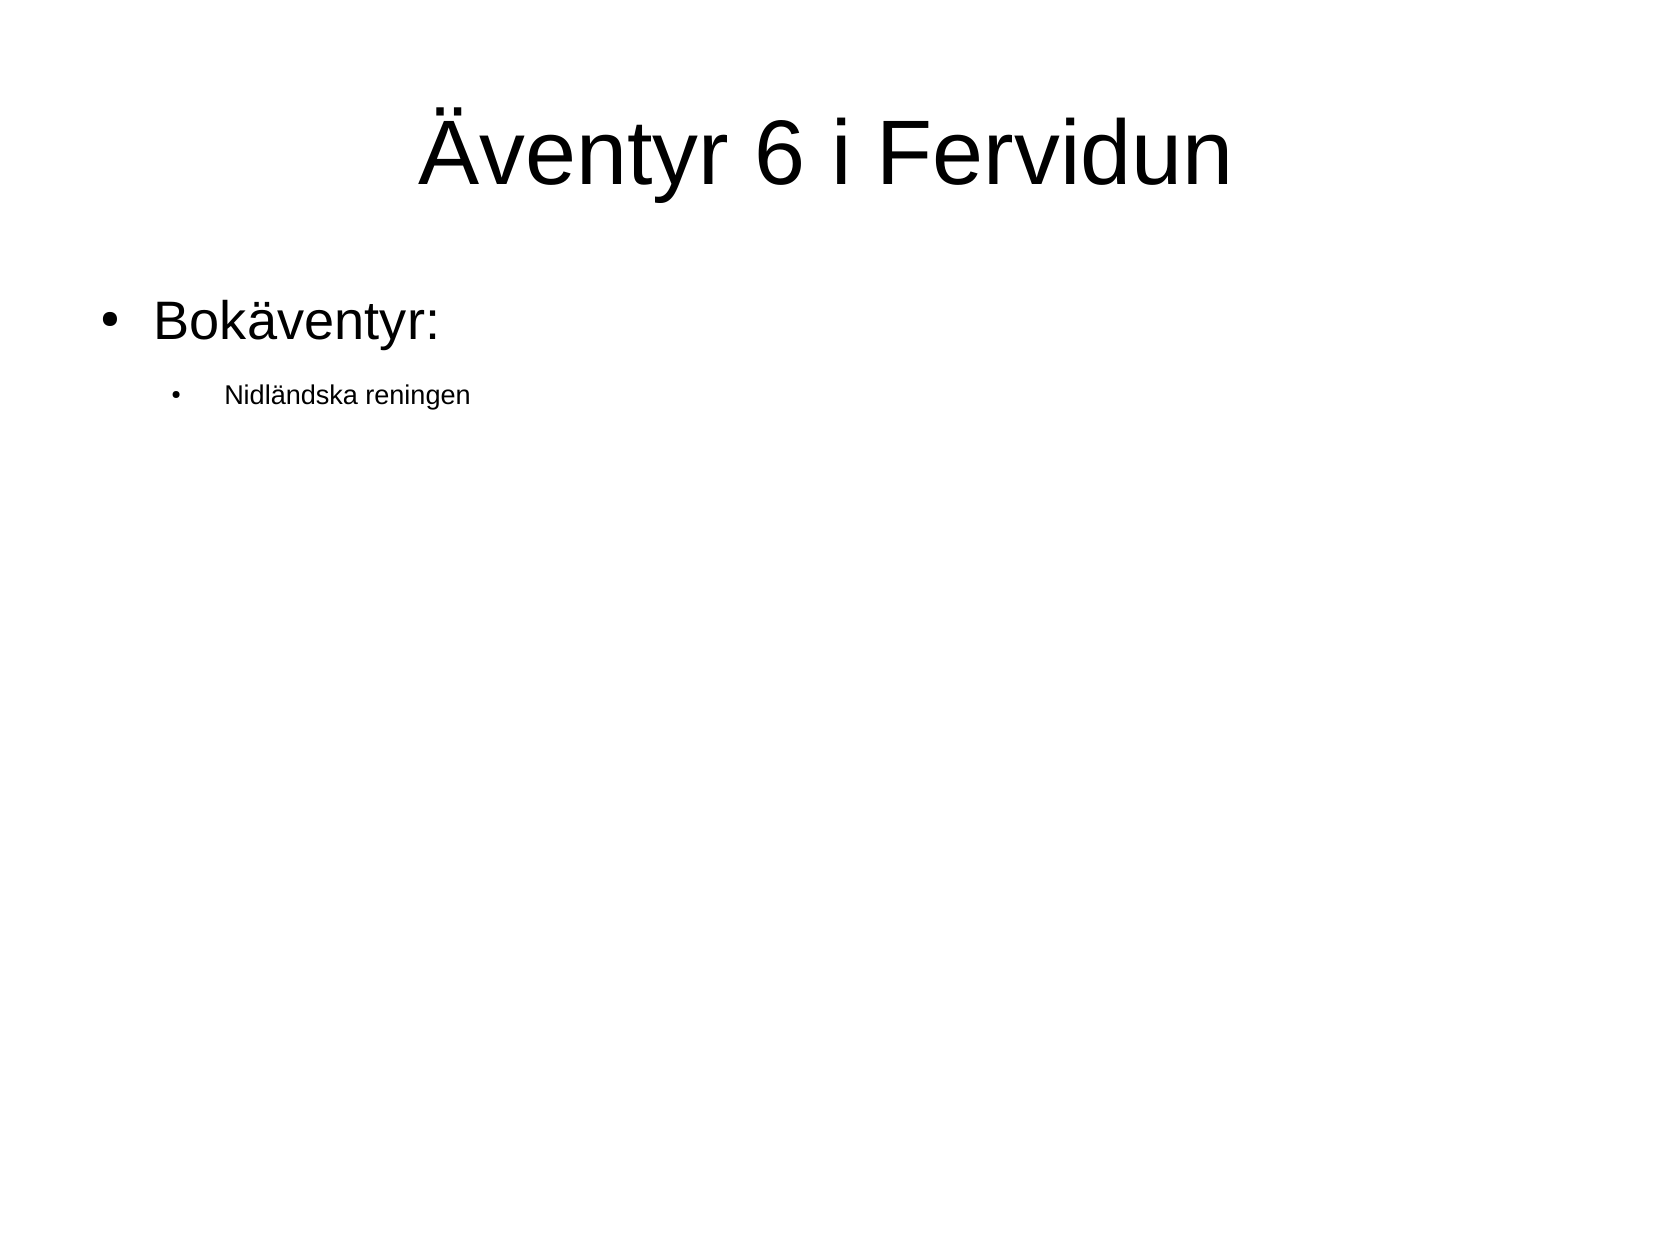

# Äventyr 6 i Fervidun
Bokäventyr:
Nidländska reningen